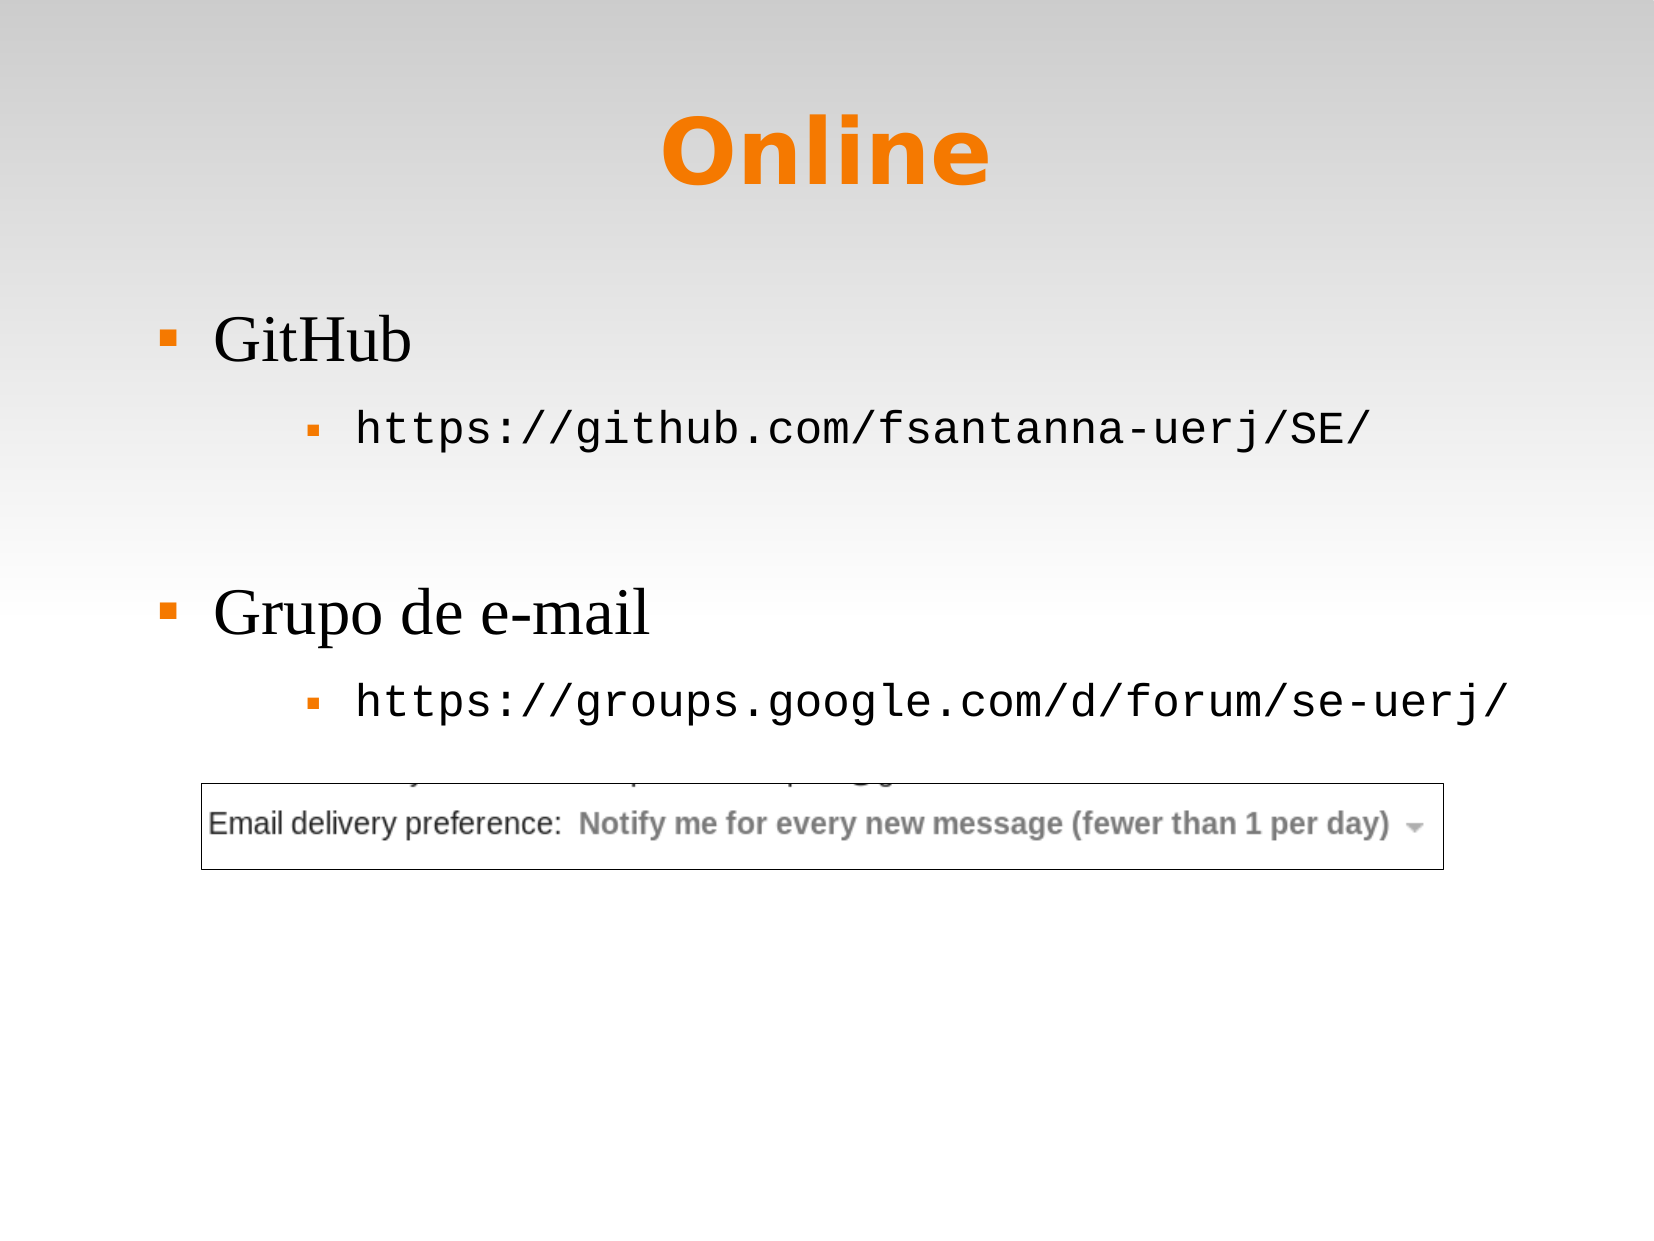

# Online
GitHub
https://github.com/fsantanna-uerj/SE/
Grupo de e-mail
https://groups.google.com/d/forum/se-uerj/